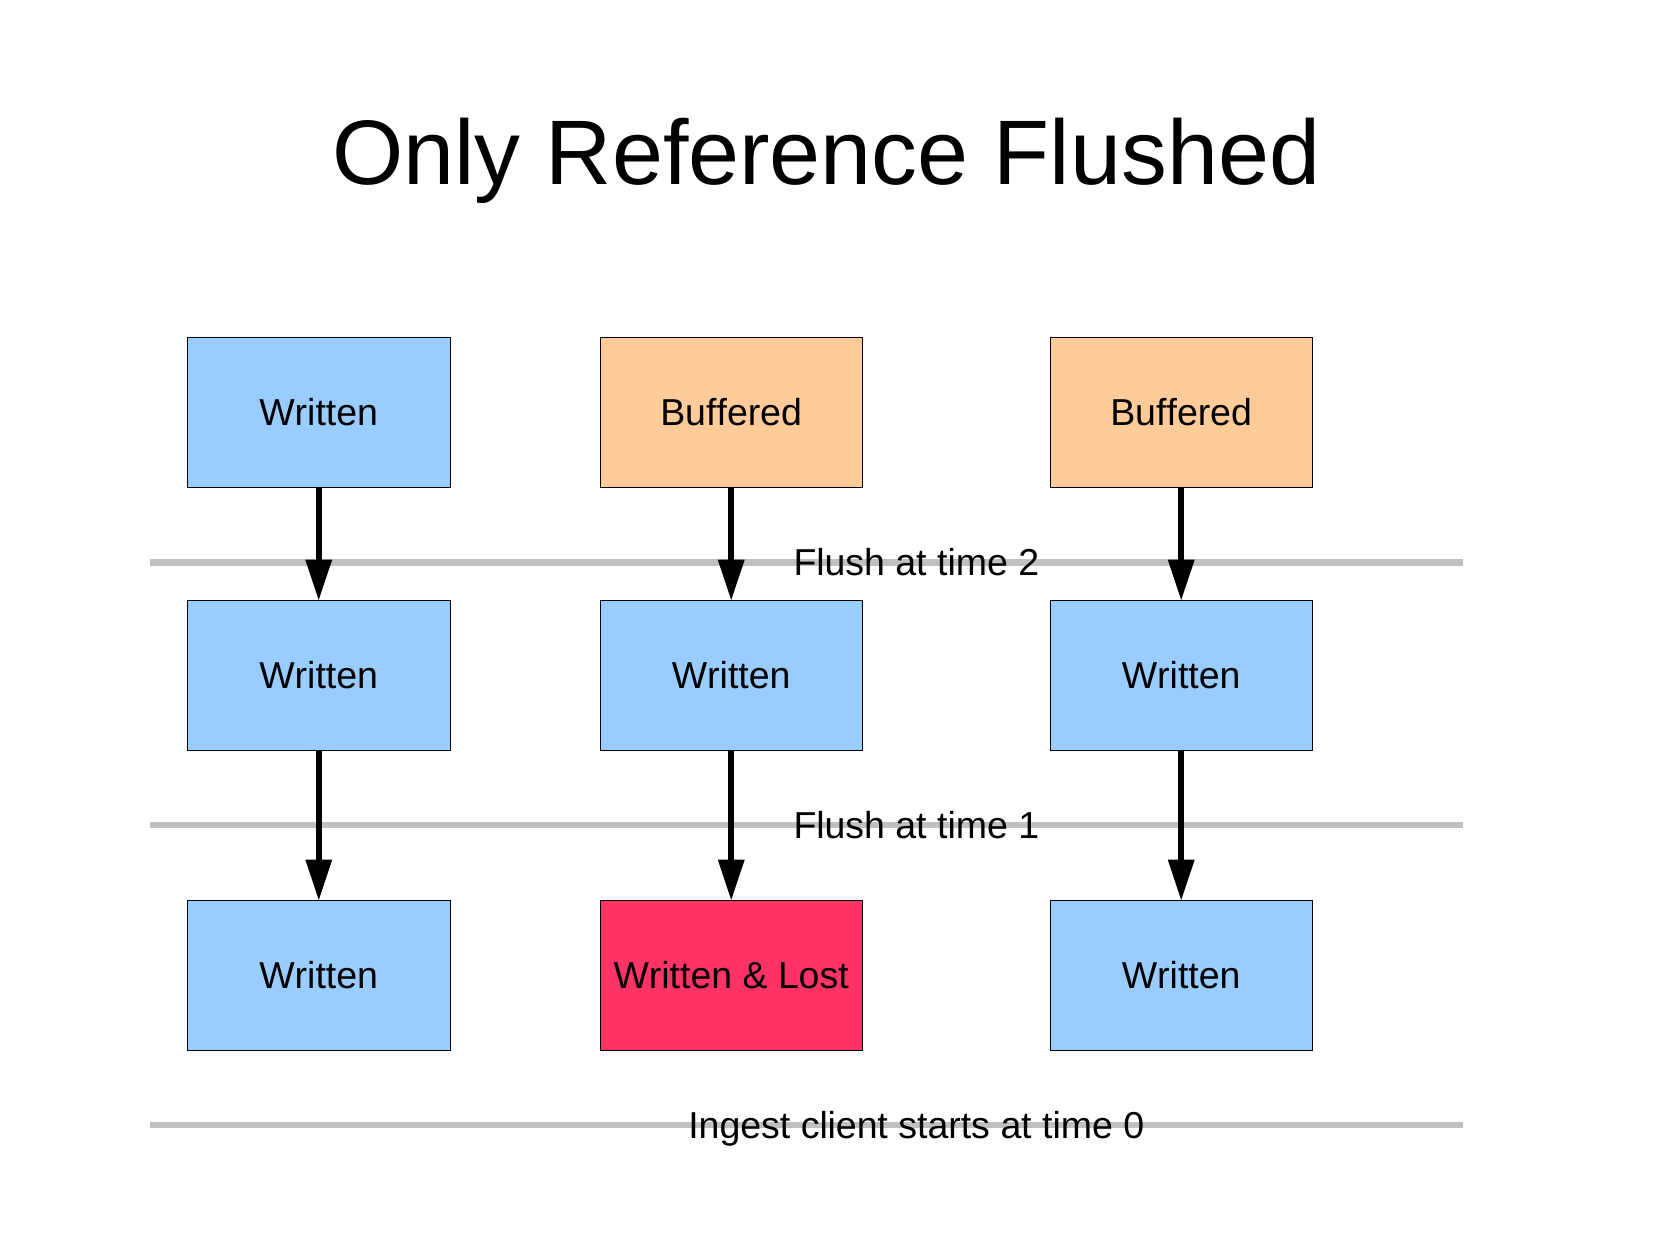

# Only Reference Flushed
Written
Buffered
Buffered
 Flush at time 2
Written
Written
Written
 Flush at time 1
Written
Written & Lost
Written
 Ingest client starts at time 0